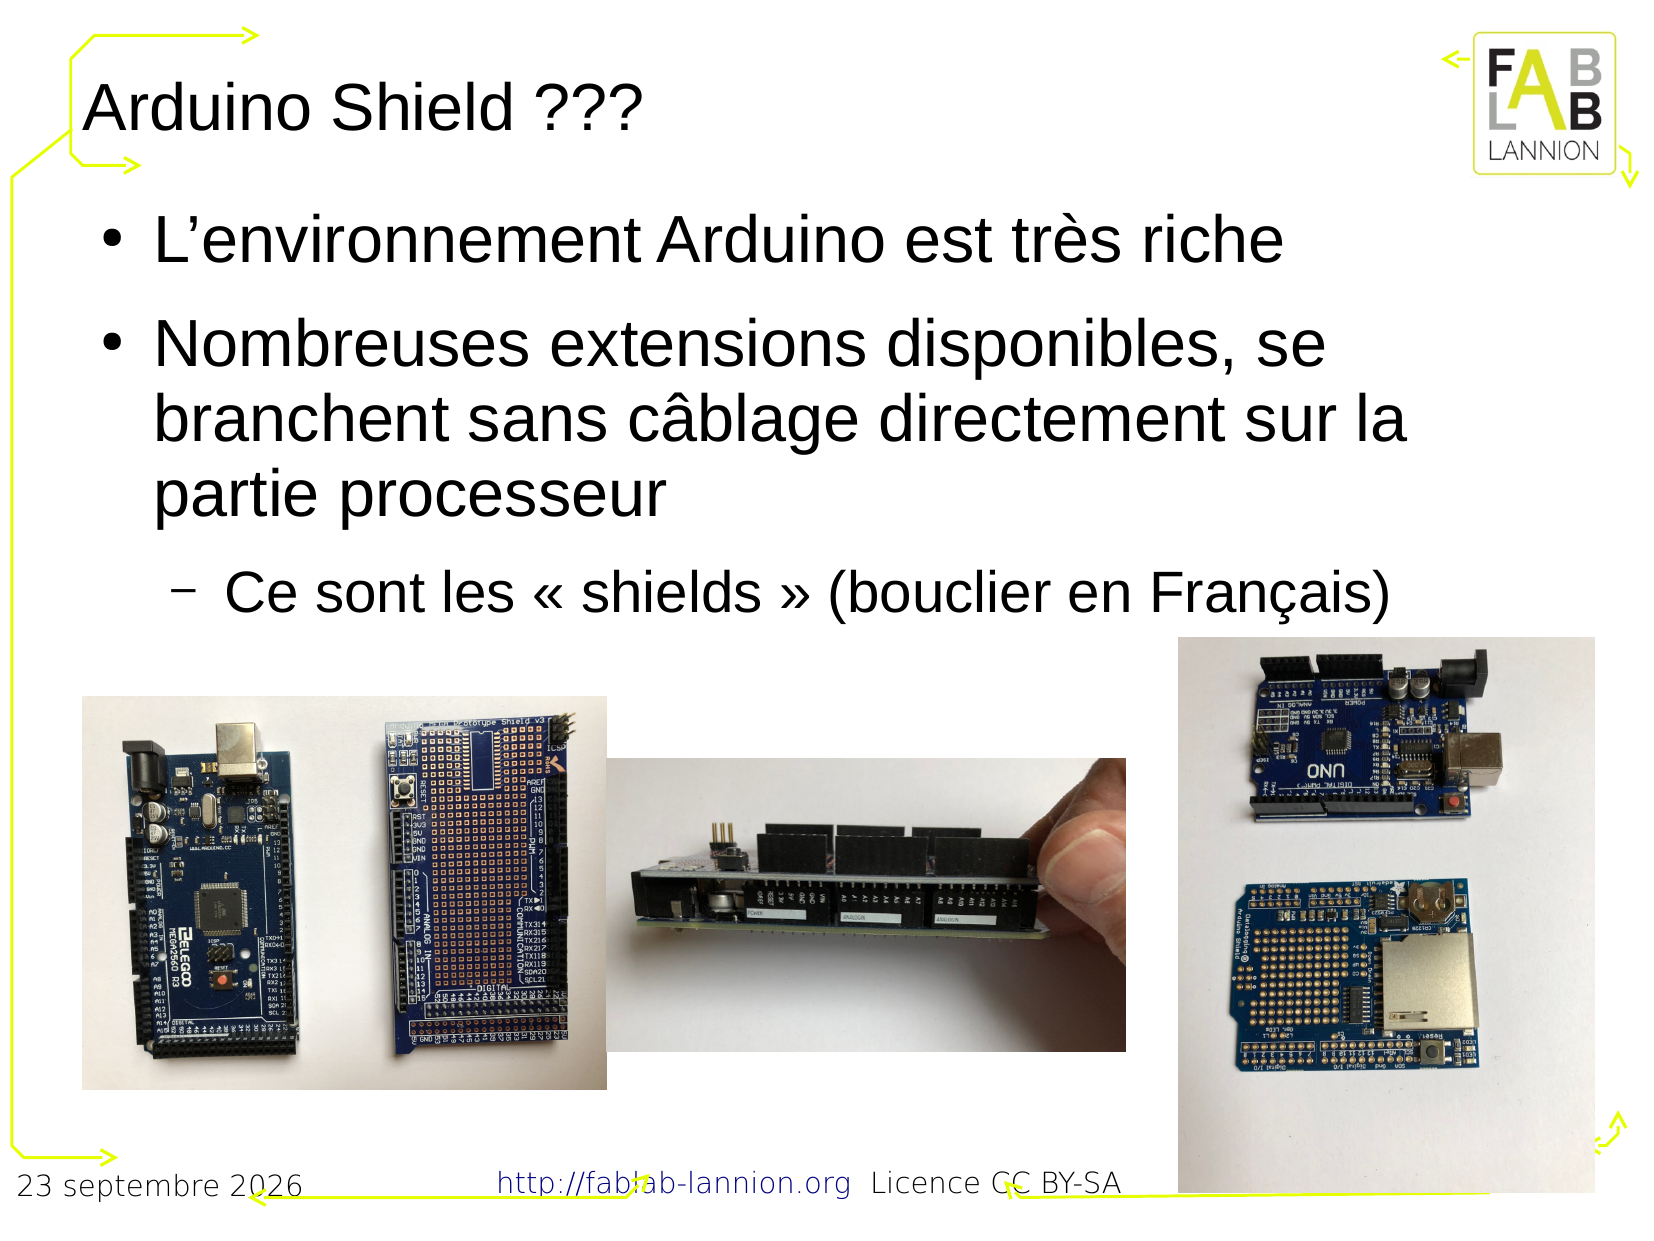

# Arduino Shield ???
L’environnement Arduino est très riche
Nombreuses extensions disponibles, se branchent sans câblage directement sur la partie processeur
Ce sont les « shields » (bouclier en Français)
10